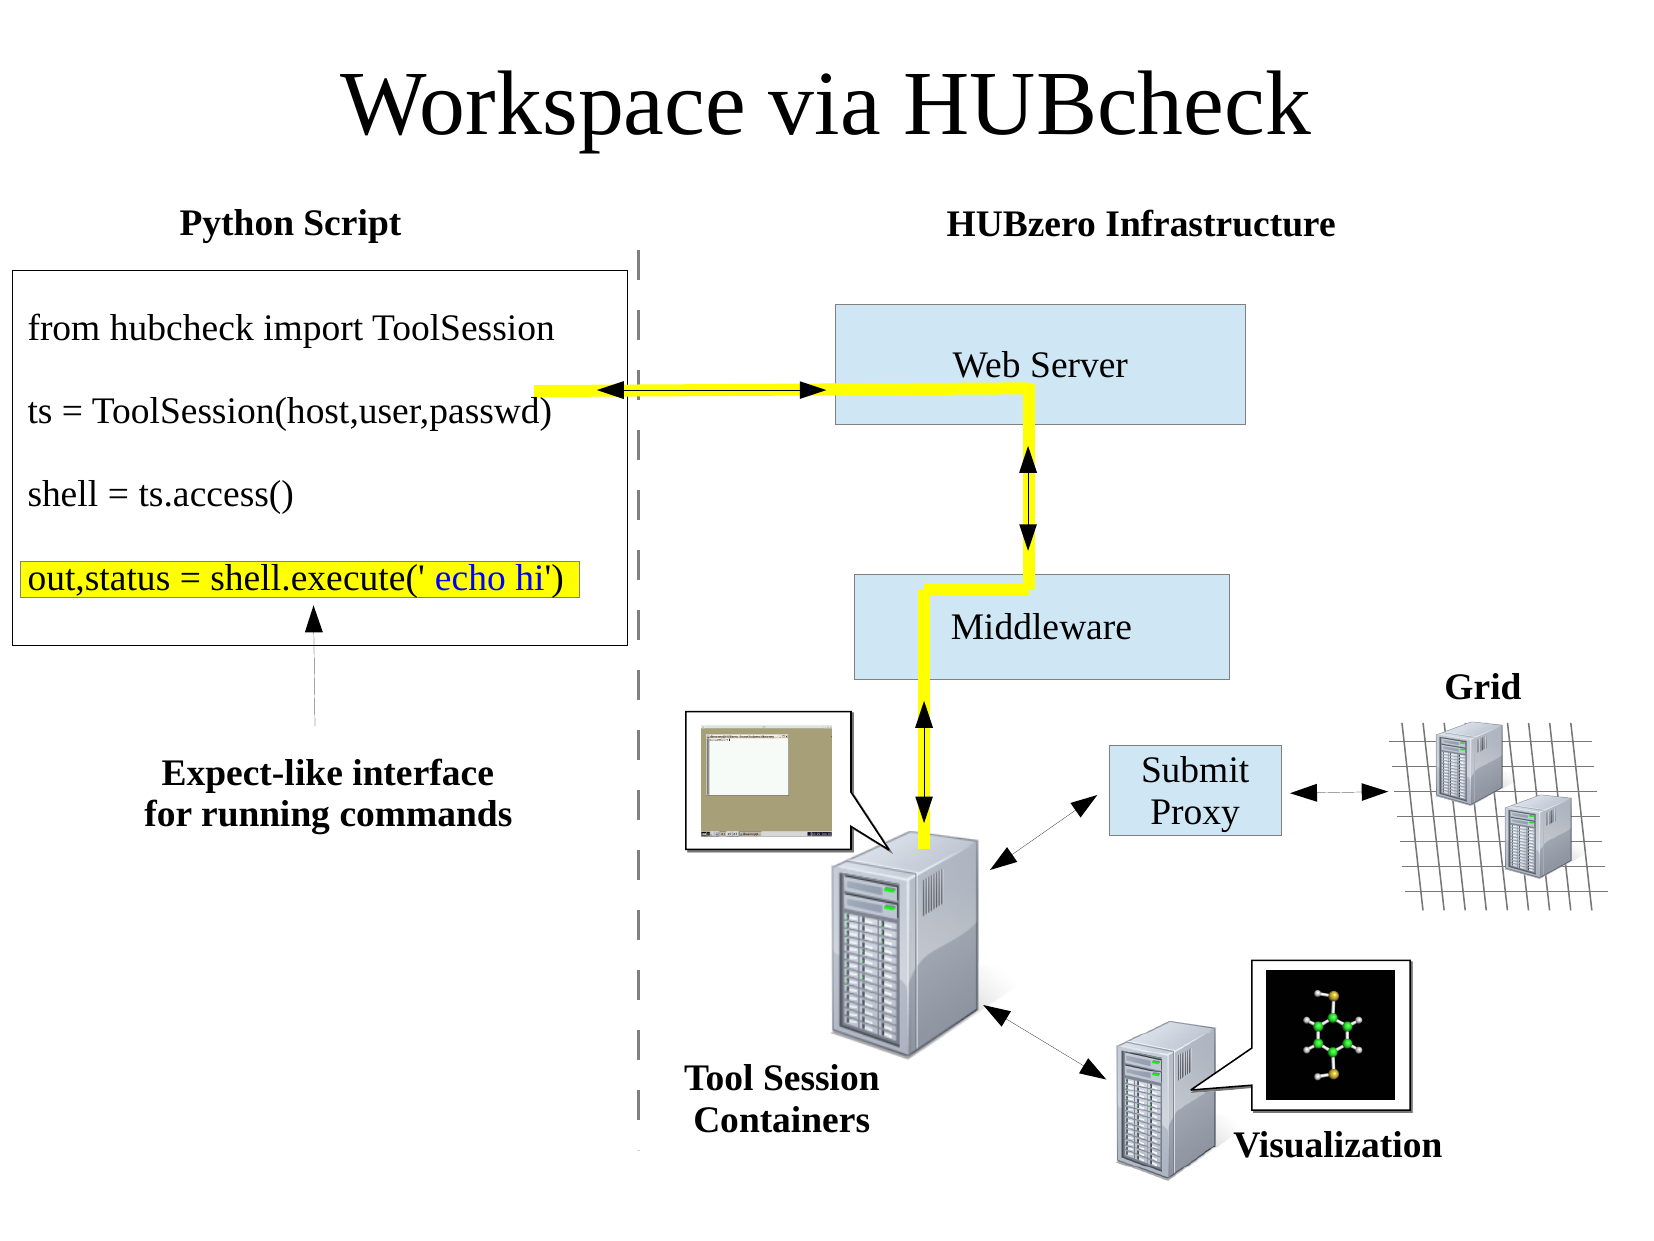

# Workspace via HUBcheck
Python Script
HUBzero Infrastructure
from hubcheck import ToolSession
ts = ToolSession(host,user,passwd)
shell = ts.access()
out,status = shell.execute(' echo hi')
Web Server
Middleware
Grid
Expect-like interface
for running commands
Submit
Proxy
Tool Session
Containers
Visualization